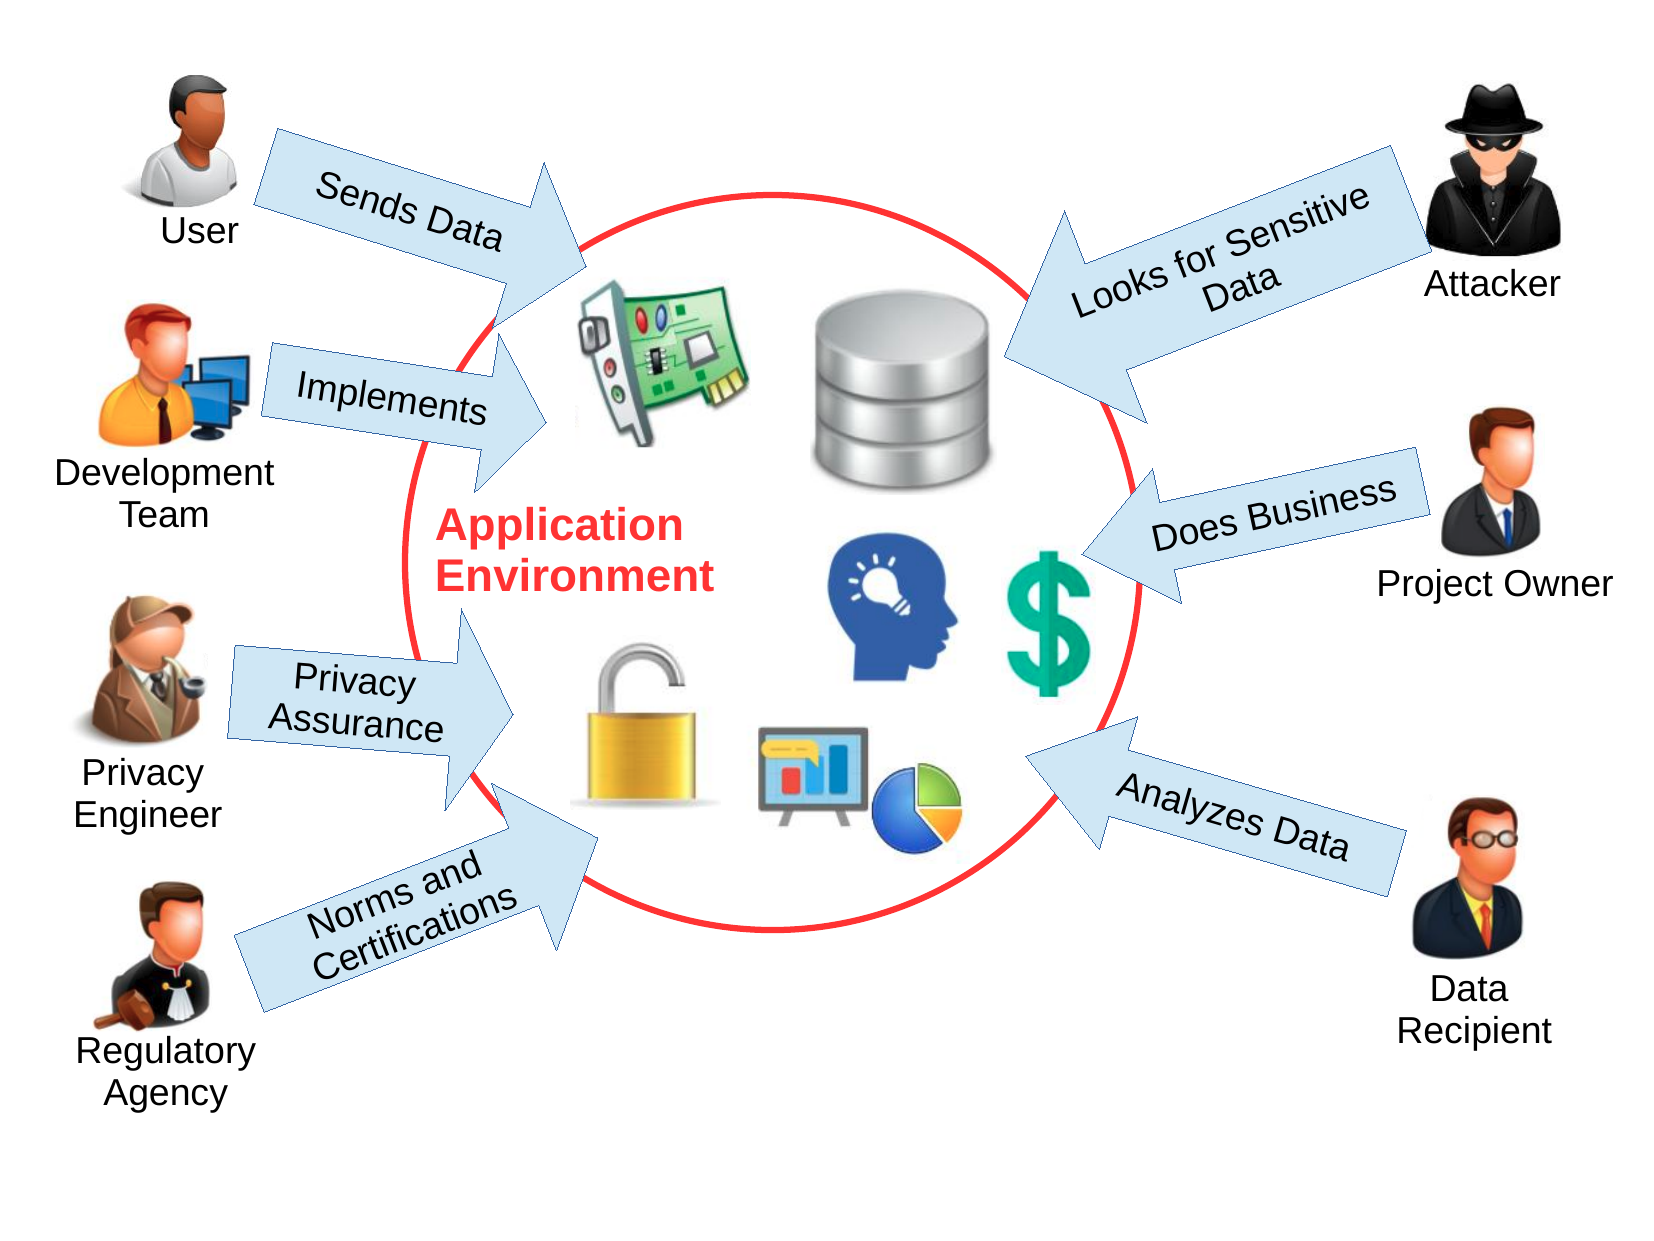

Sends Data
Looks for Sensitive
Data
User
Attacker
Implements
Development Team
Does Business
Application
Environment
Project Owner
Privacy
Assurance
Analyzes Data
Privacy
Engineer
Norms and
Certifications
Data
Recipient
Regulatory Agency